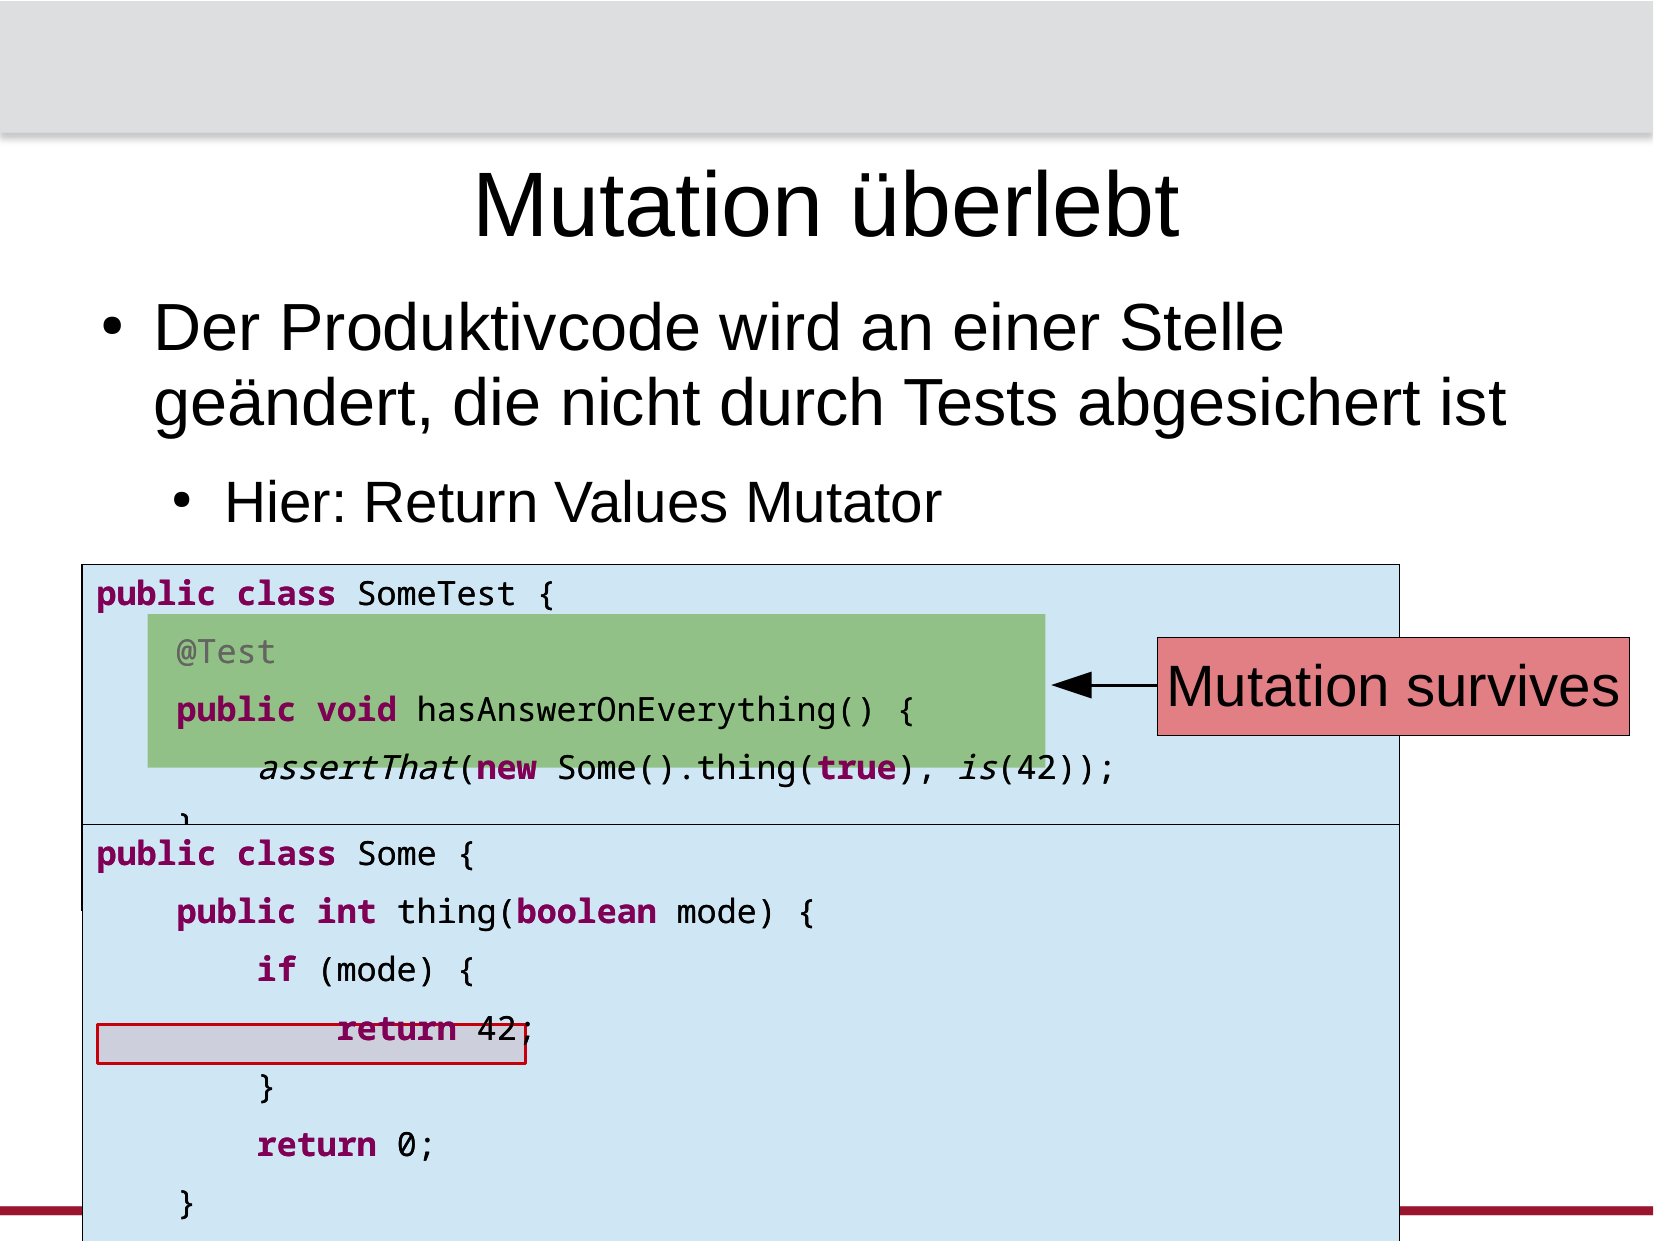

# Mutation überlebt
Der Produktivcode wird an einer Stelle geändert, die nicht durch Tests abgesichert ist
Hier: Return Values Mutator
public class SomeTest {
 @Test
 public void hasAnswerOnEverything() {
 assertThat(new Some().thing(true), is(42));
 }
}
public class SomeTest {
 @Test
 public void hasAnswerOnEverything() {
 assertThat(new Some().thing(true), is(42));
 }
}
Mutation survives
public class Some {
 public int thing(boolean mode) {
 if (mode) {
 return 42;
 }
 return 17;
 }
}
public class Some {
 public int thing(boolean mode) {
 if (mode) {
 return 42;
 }
 return 0;
 }
}
public class Some {
 public int thing(boolean mode) {
 if (mode) {
 return 42;
 }
 return 0;
 }
}